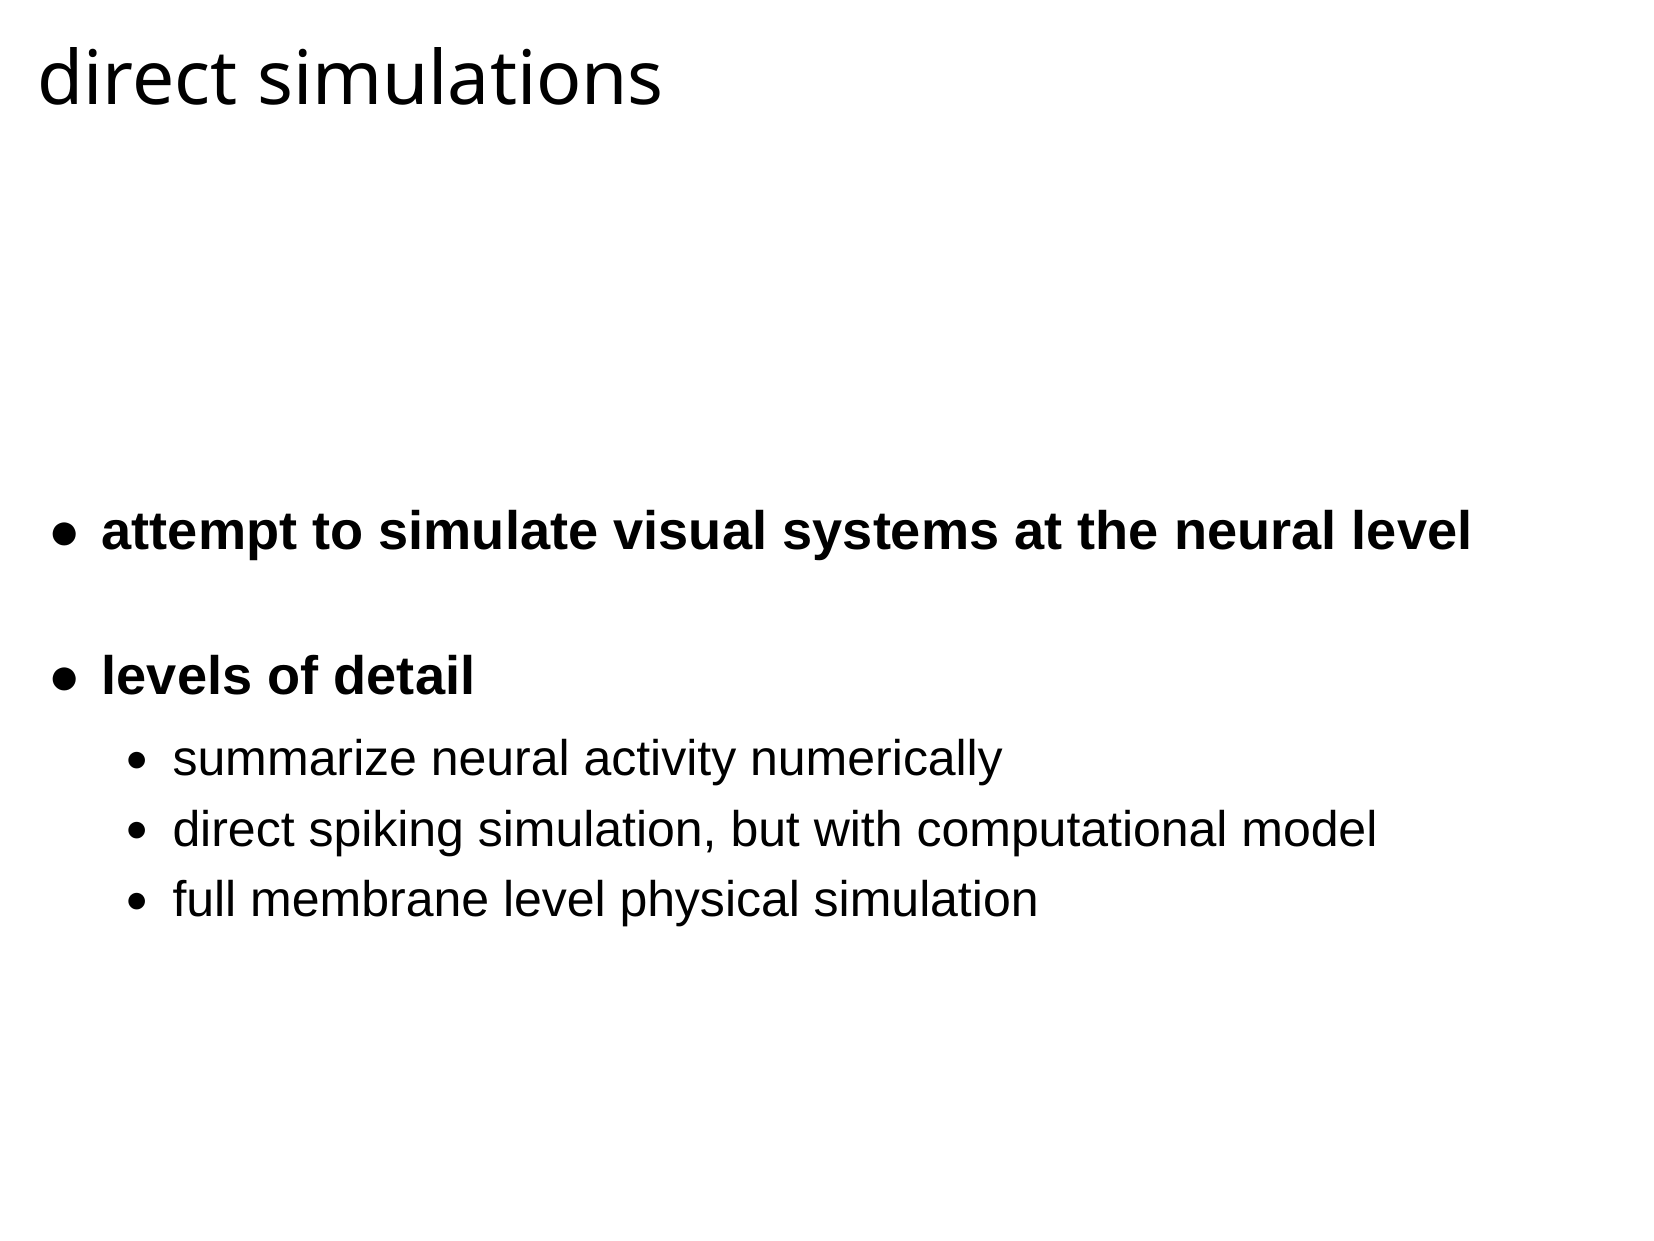

# direct simulations
attempt to simulate visual systems at the neural level
levels of detail
summarize neural activity numerically
direct spiking simulation, but with computational model
full membrane level physical simulation